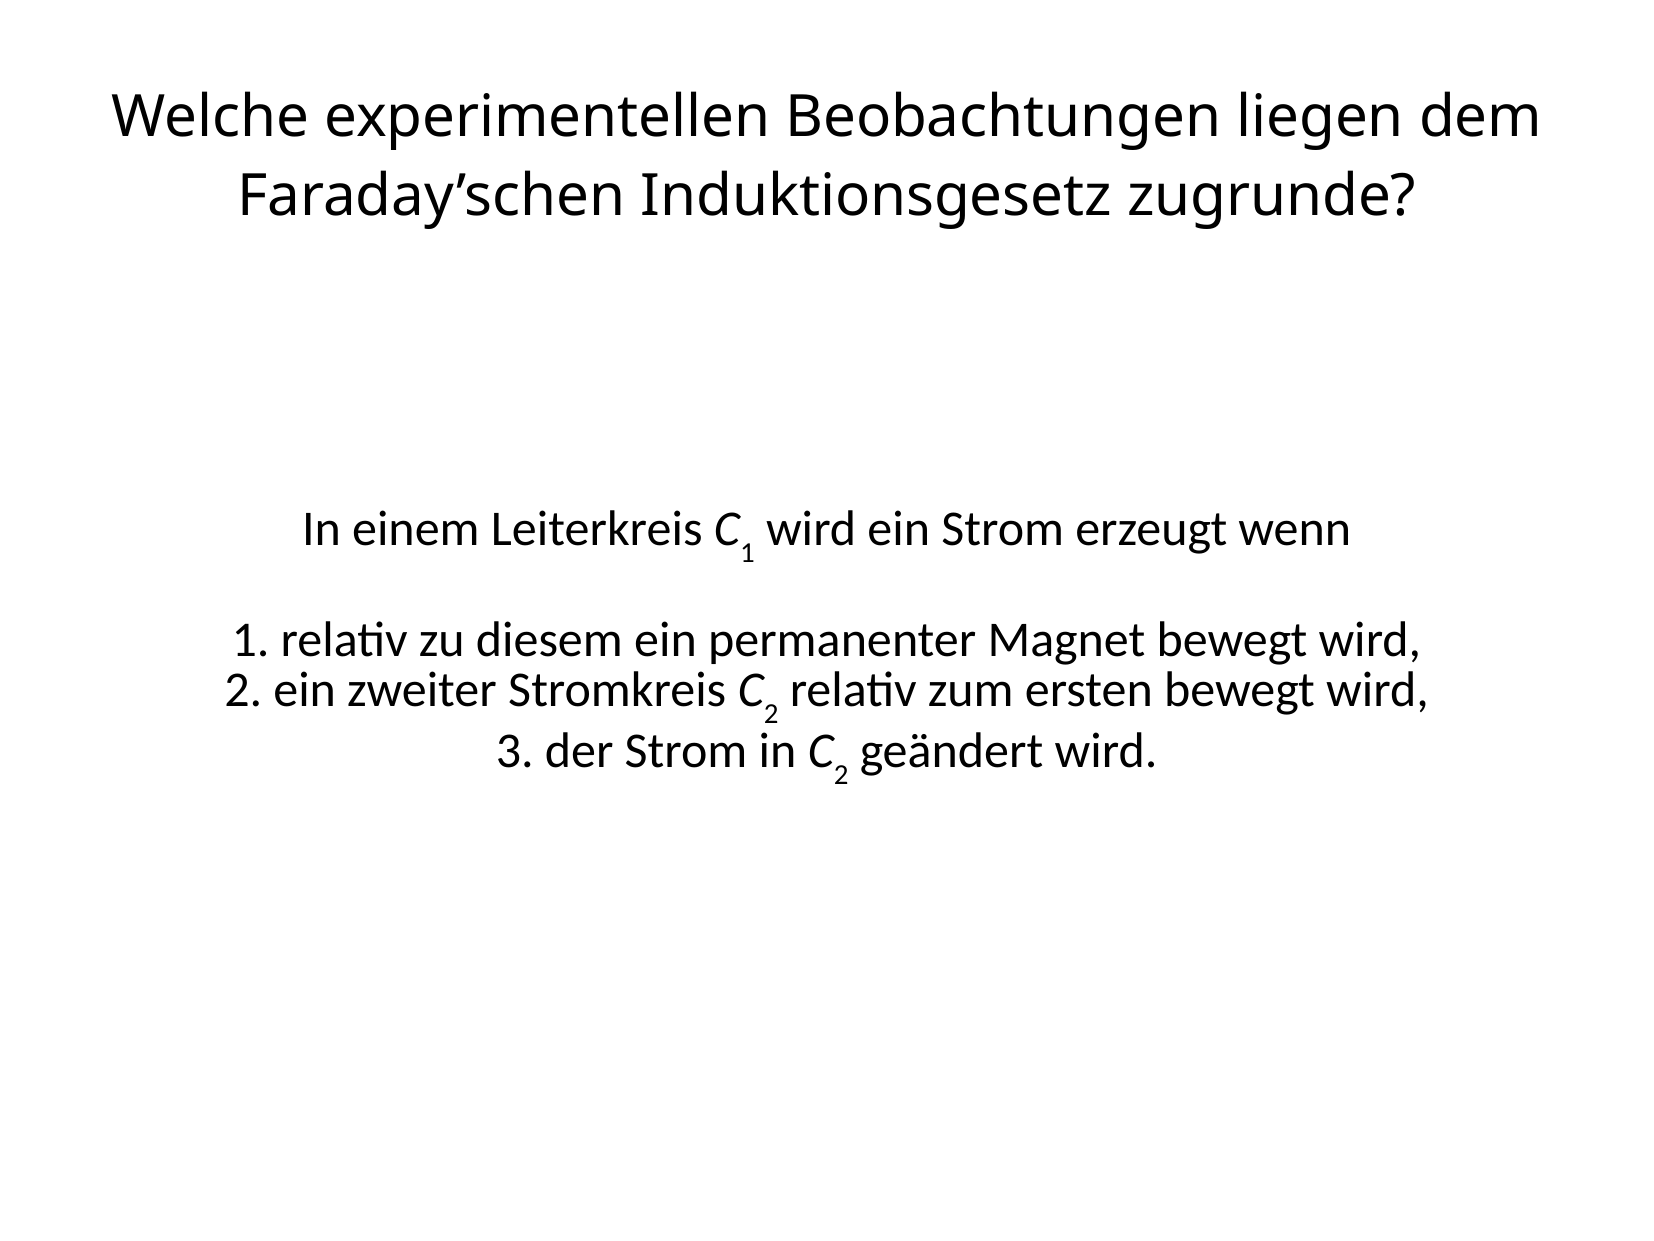

# Welche experimentellen Beobachtungen liegen dem Faraday’schen Induktionsgesetz zugrunde?
In einem Leiterkreis C1 wird ein Strom erzeugt wenn
1. relativ zu diesem ein permanenter Magnet bewegt wird,
2. ein zweiter Stromkreis C2 relativ zum ersten bewegt wird,
3. der Strom in C2 geändert wird.